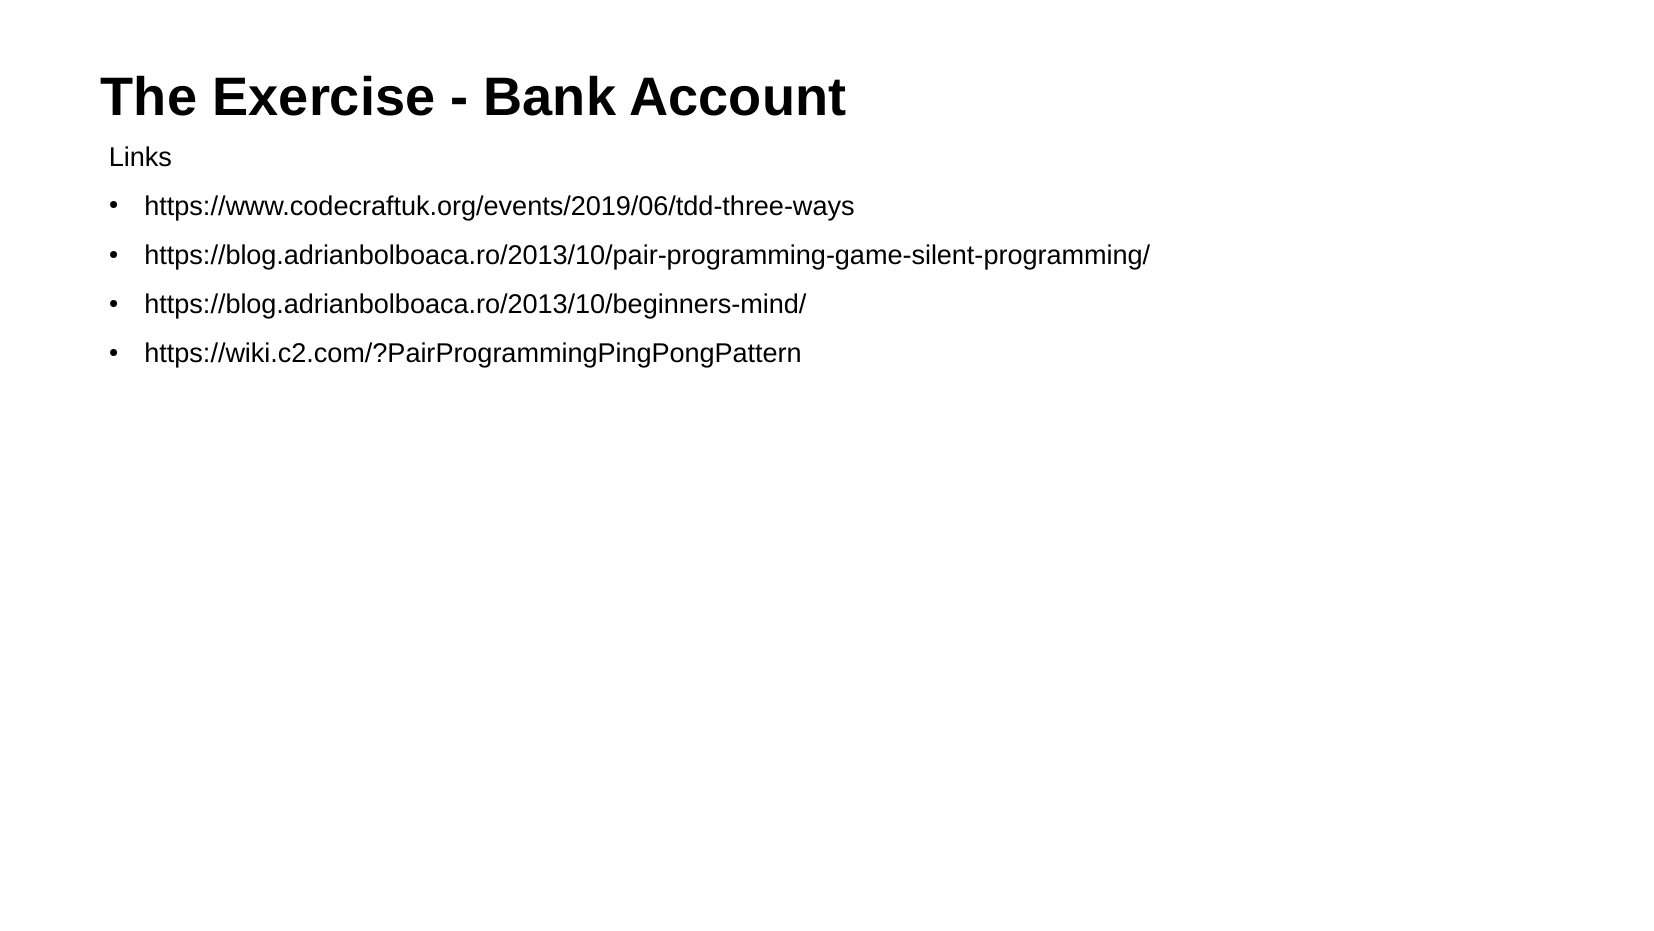

The Exercise - Bank Account
Links
https://www.codecraftuk.org/events/2019/06/tdd-three-ways
https://blog.adrianbolboaca.ro/2013/10/pair-programming-game-silent-programming/
https://blog.adrianbolboaca.ro/2013/10/beginners-mind/
https://wiki.c2.com/?PairProgrammingPingPongPattern